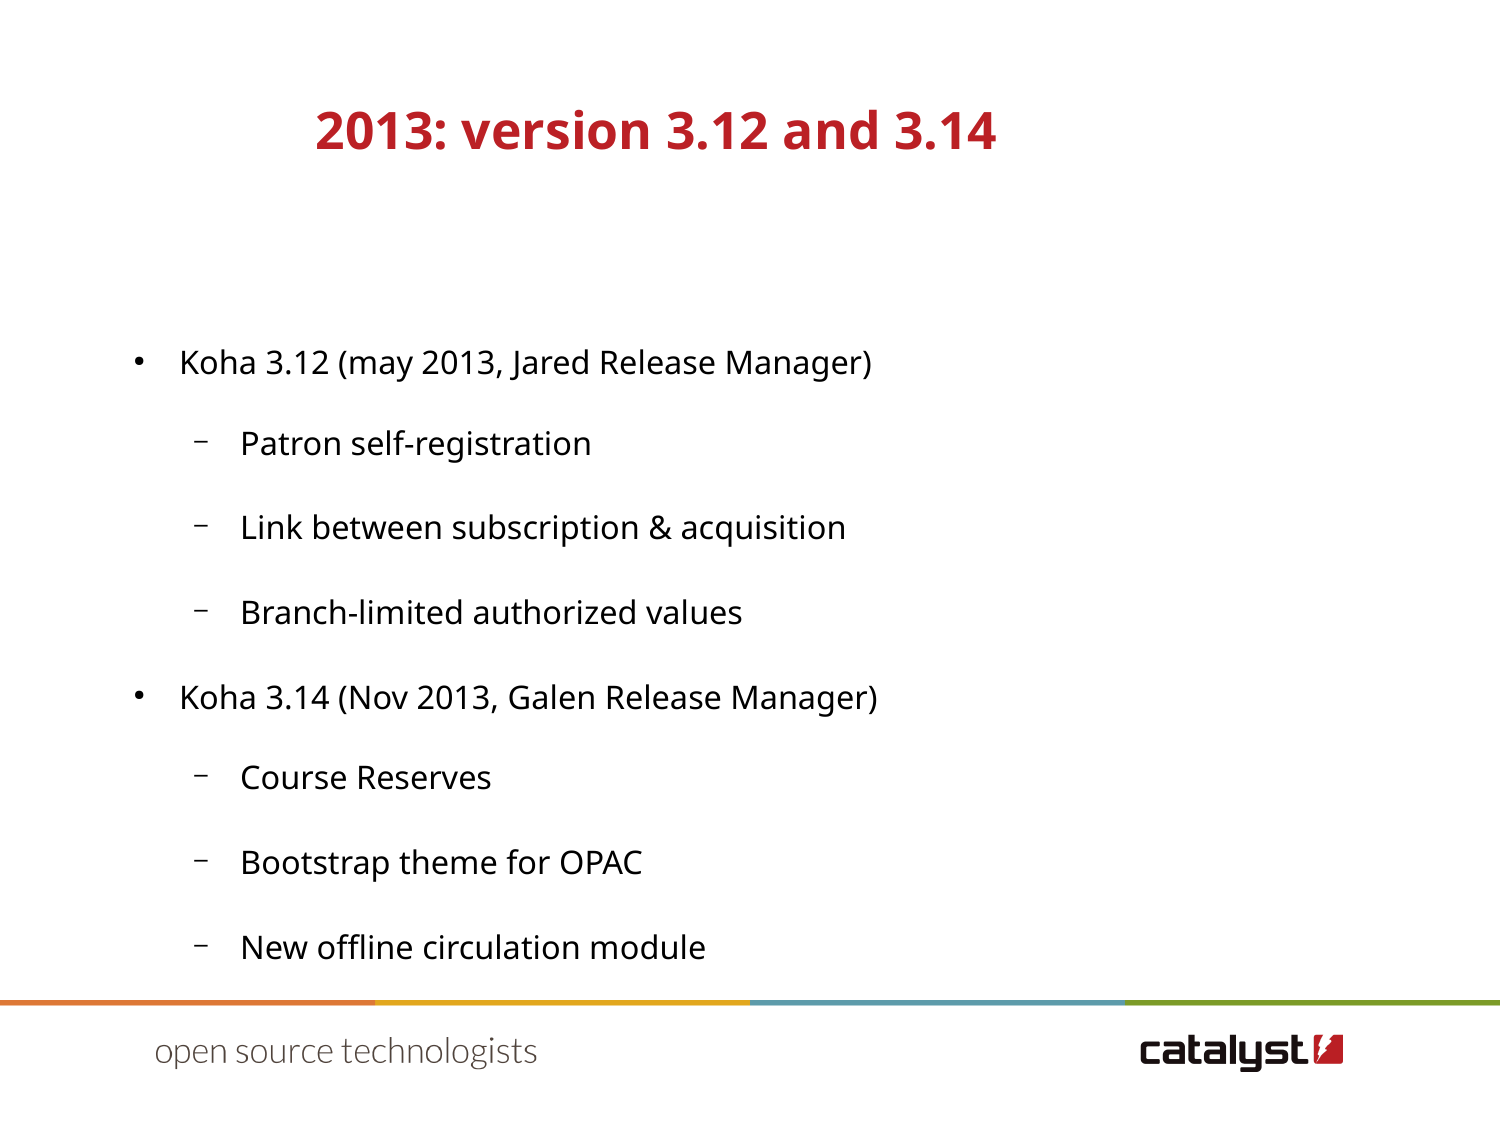

# 2013: version 3.12 and 3.14
Koha 3.12 (may 2013, Jared Release Manager)
Patron self-registration
Link between subscription & acquisition
Branch-limited authorized values
Koha 3.14 (Nov 2013, Galen Release Manager)
Course Reserves
Bootstrap theme for OPAC
New offline circulation module